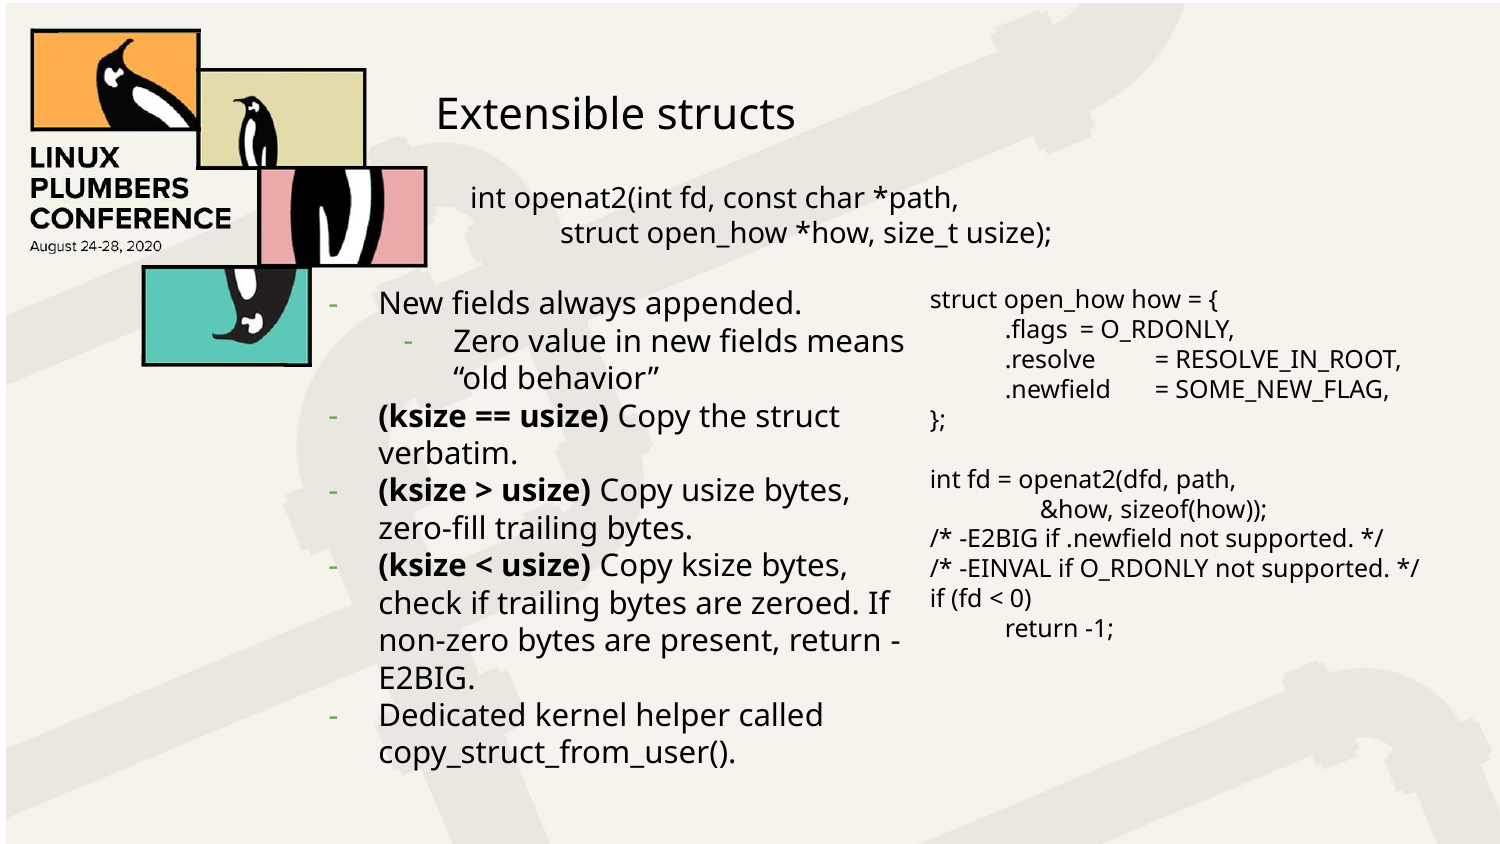

# Extensible structs
int openat2(int fd, const char *path,
 struct open_how *how, size_t usize);
struct open_how how = {
	.flags	= O_RDONLY,
	.resolve	= RESOLVE_IN_ROOT,
	.newfield	= SOME_NEW_FLAG,
};
int fd = openat2(dfd, path,
 &how, sizeof(how));
/* -E2BIG if .newfield not supported. */
/* -EINVAL if O_RDONLY not supported. */
if (fd < 0)
	return -1;
New fields always appended.
Zero value in new fields means “old behavior”
(ksize == usize) Copy the struct verbatim.
(ksize > usize) Copy usize bytes, zero-fill trailing bytes.
(ksize < usize) Copy ksize bytes, check if trailing bytes are zeroed. If non-zero bytes are present, return -E2BIG.
Dedicated kernel helper called copy_struct_from_user().